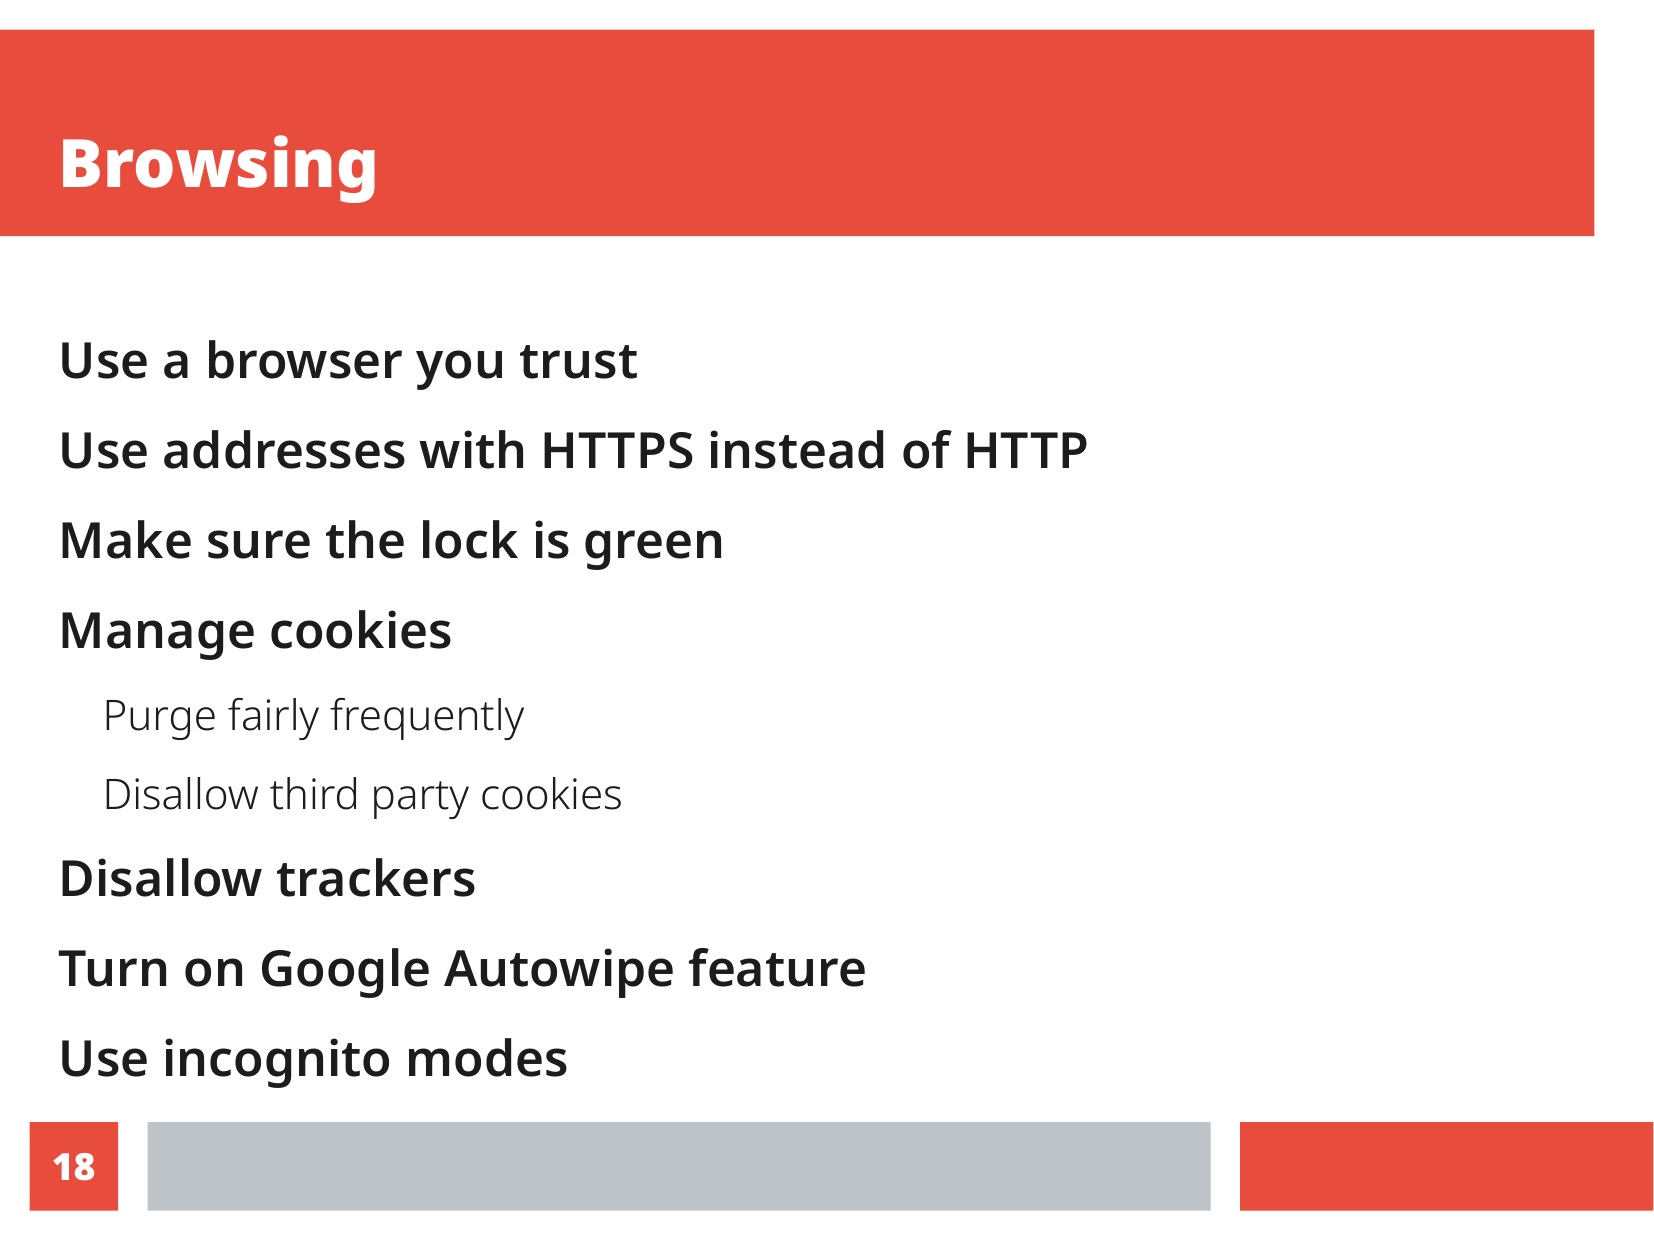

# Browsing
Use a browser you trust
Use addresses with HTTPS instead of HTTP
Make sure the lock is green
Manage cookies
Purge fairly frequently
Disallow third party cookies
Disallow trackers
Turn on Google Autowipe feature
Use incognito modes
18